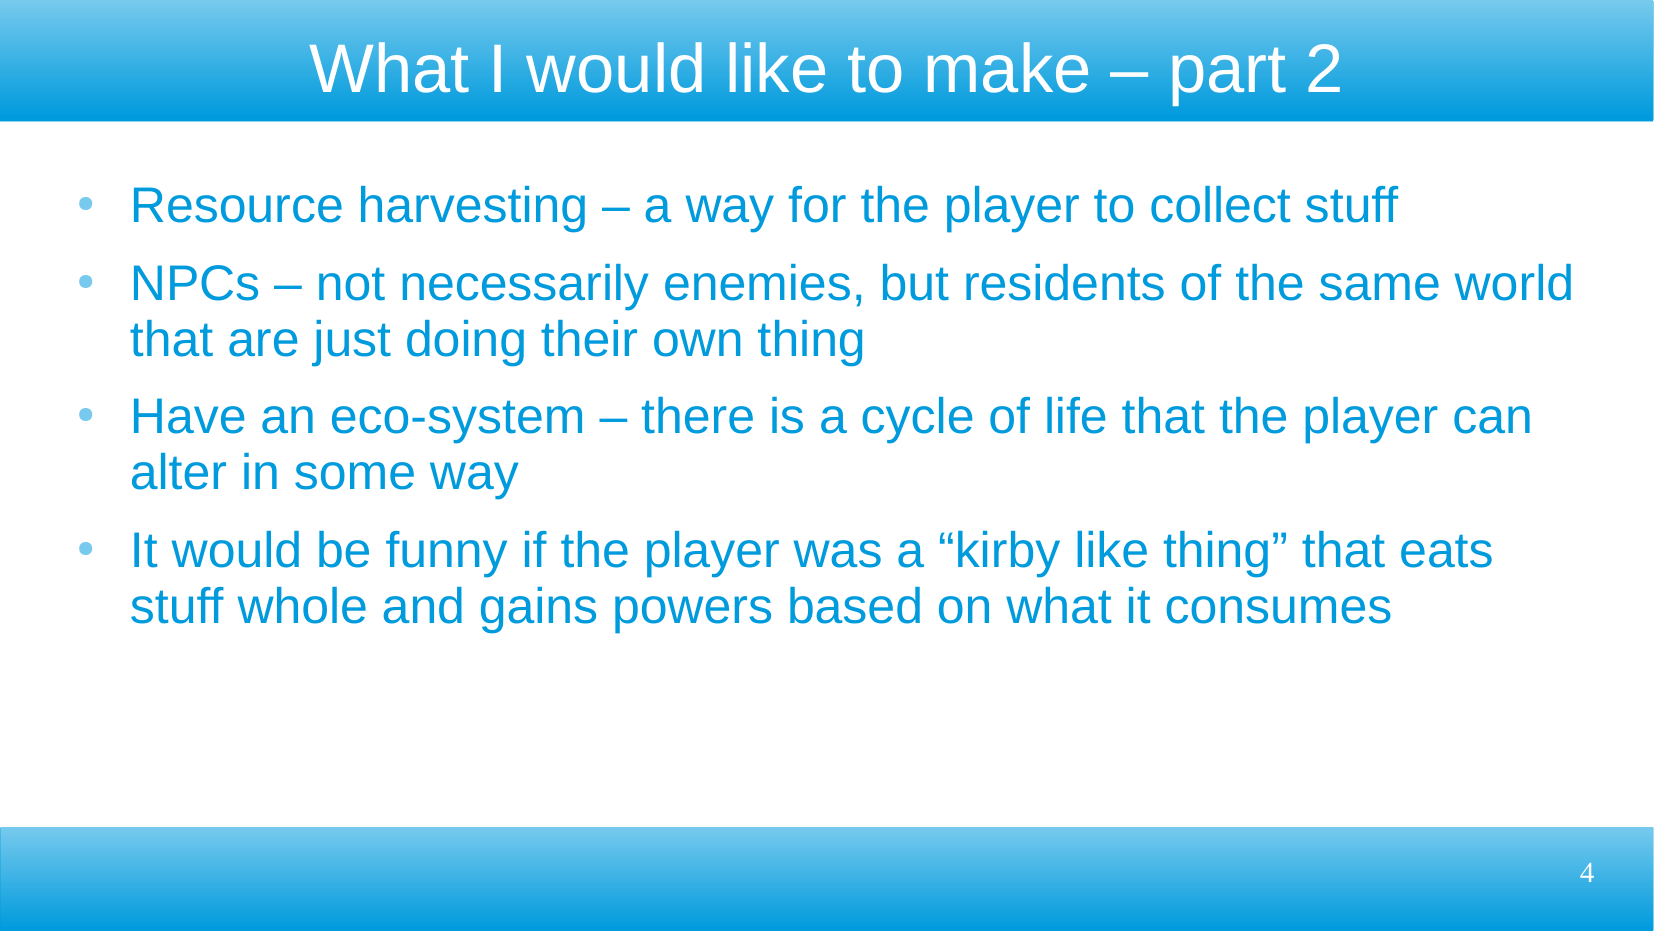

# What I would like to make – part 2
Resource harvesting – a way for the player to collect stuff
NPCs – not necessarily enemies, but residents of the same world that are just doing their own thing
Have an eco-system – there is a cycle of life that the player can alter in some way
It would be funny if the player was a “kirby like thing” that eats stuff whole and gains powers based on what it consumes
4